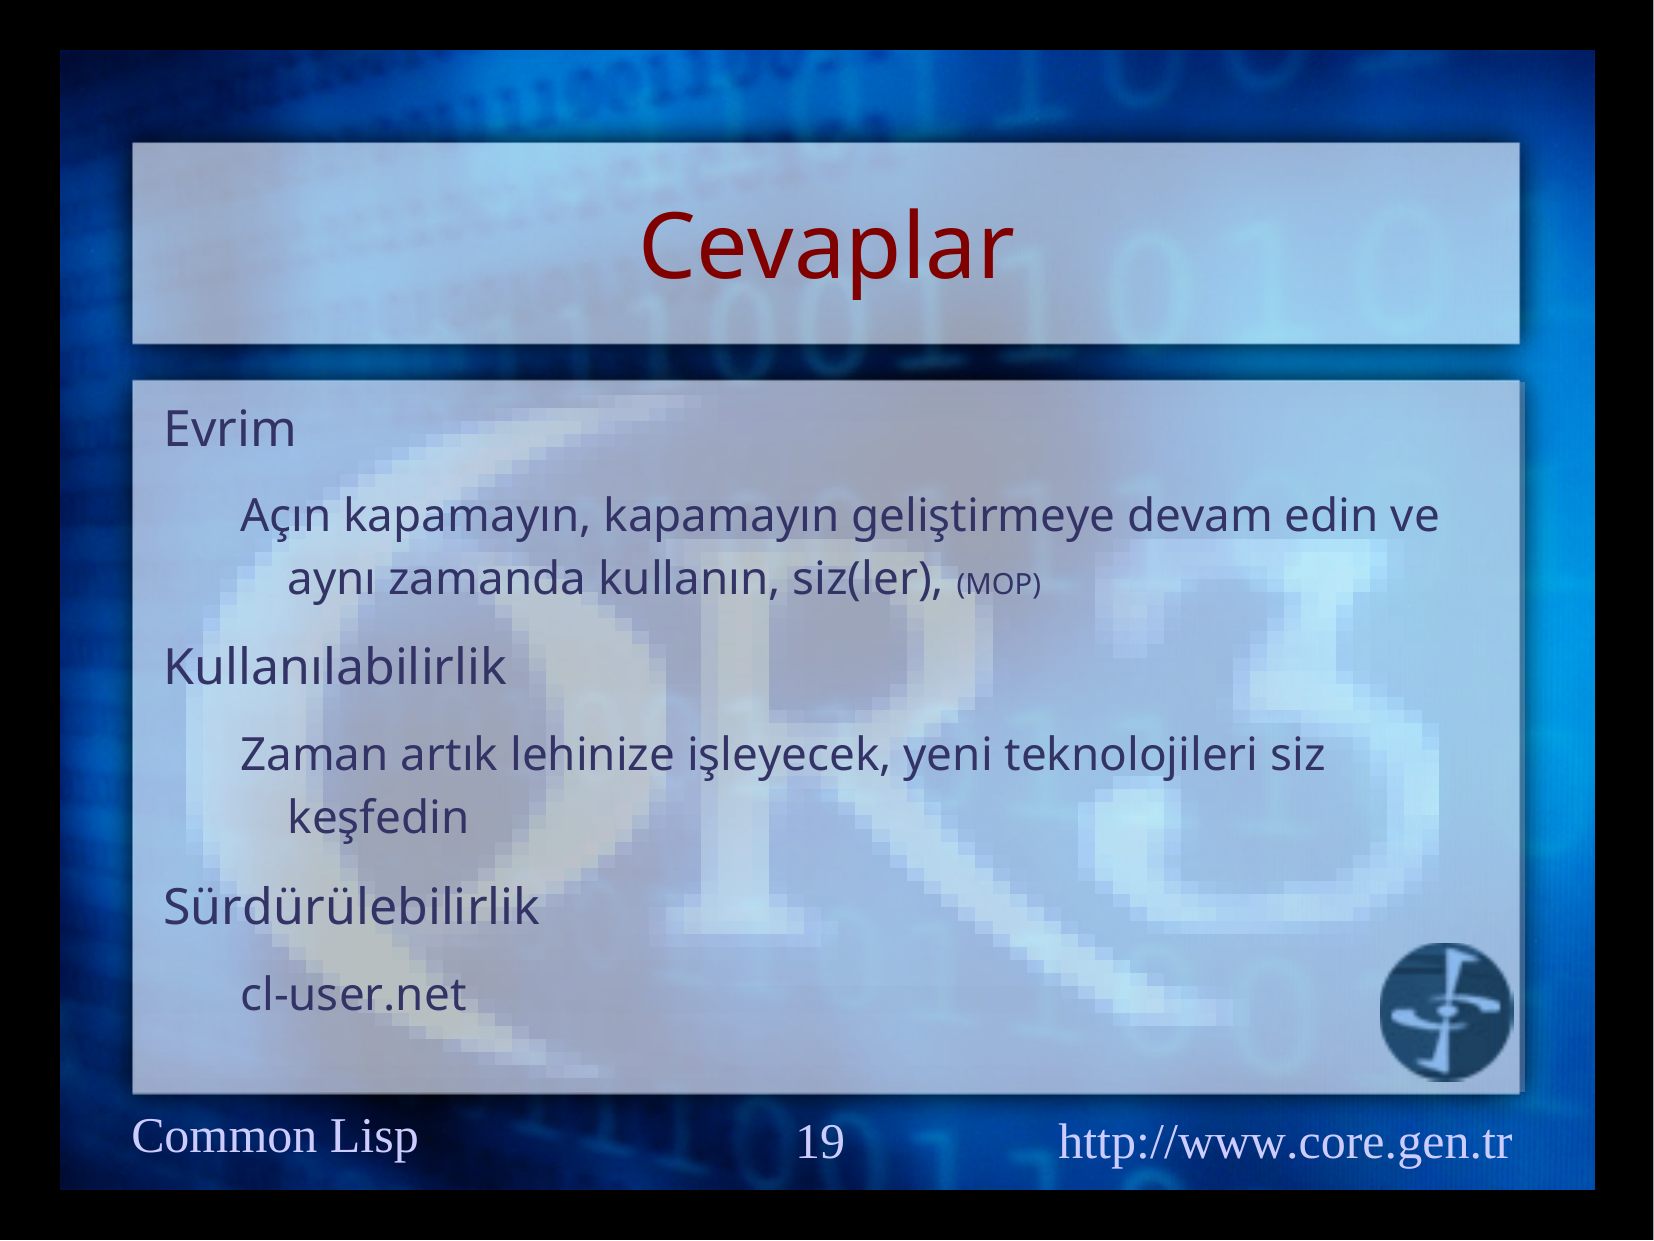

# Cevaplar
Evrim
Açın kapamayın, kapamayın geliştirmeye devam edin ve aynı zamanda kullanın, siz(ler), (MOP)
Kullanılabilirlik
Zaman artık lehinize işleyecek, yeni teknolojileri siz keşfedin
Sürdürülebilirlik
cl-user.net